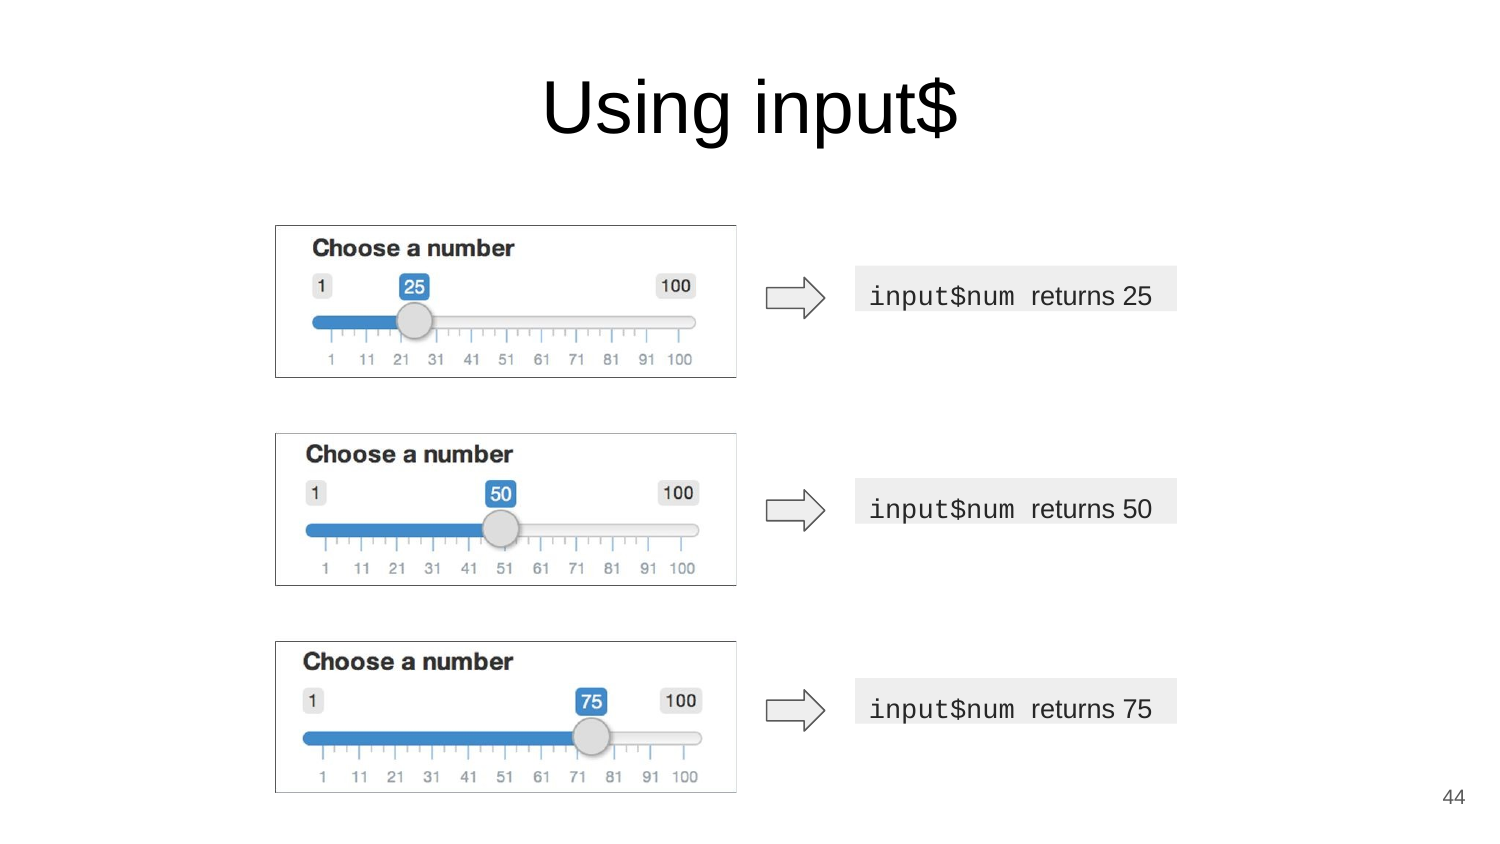

Using input$
input$num returns 25
input$num returns 50
input$num returns 75